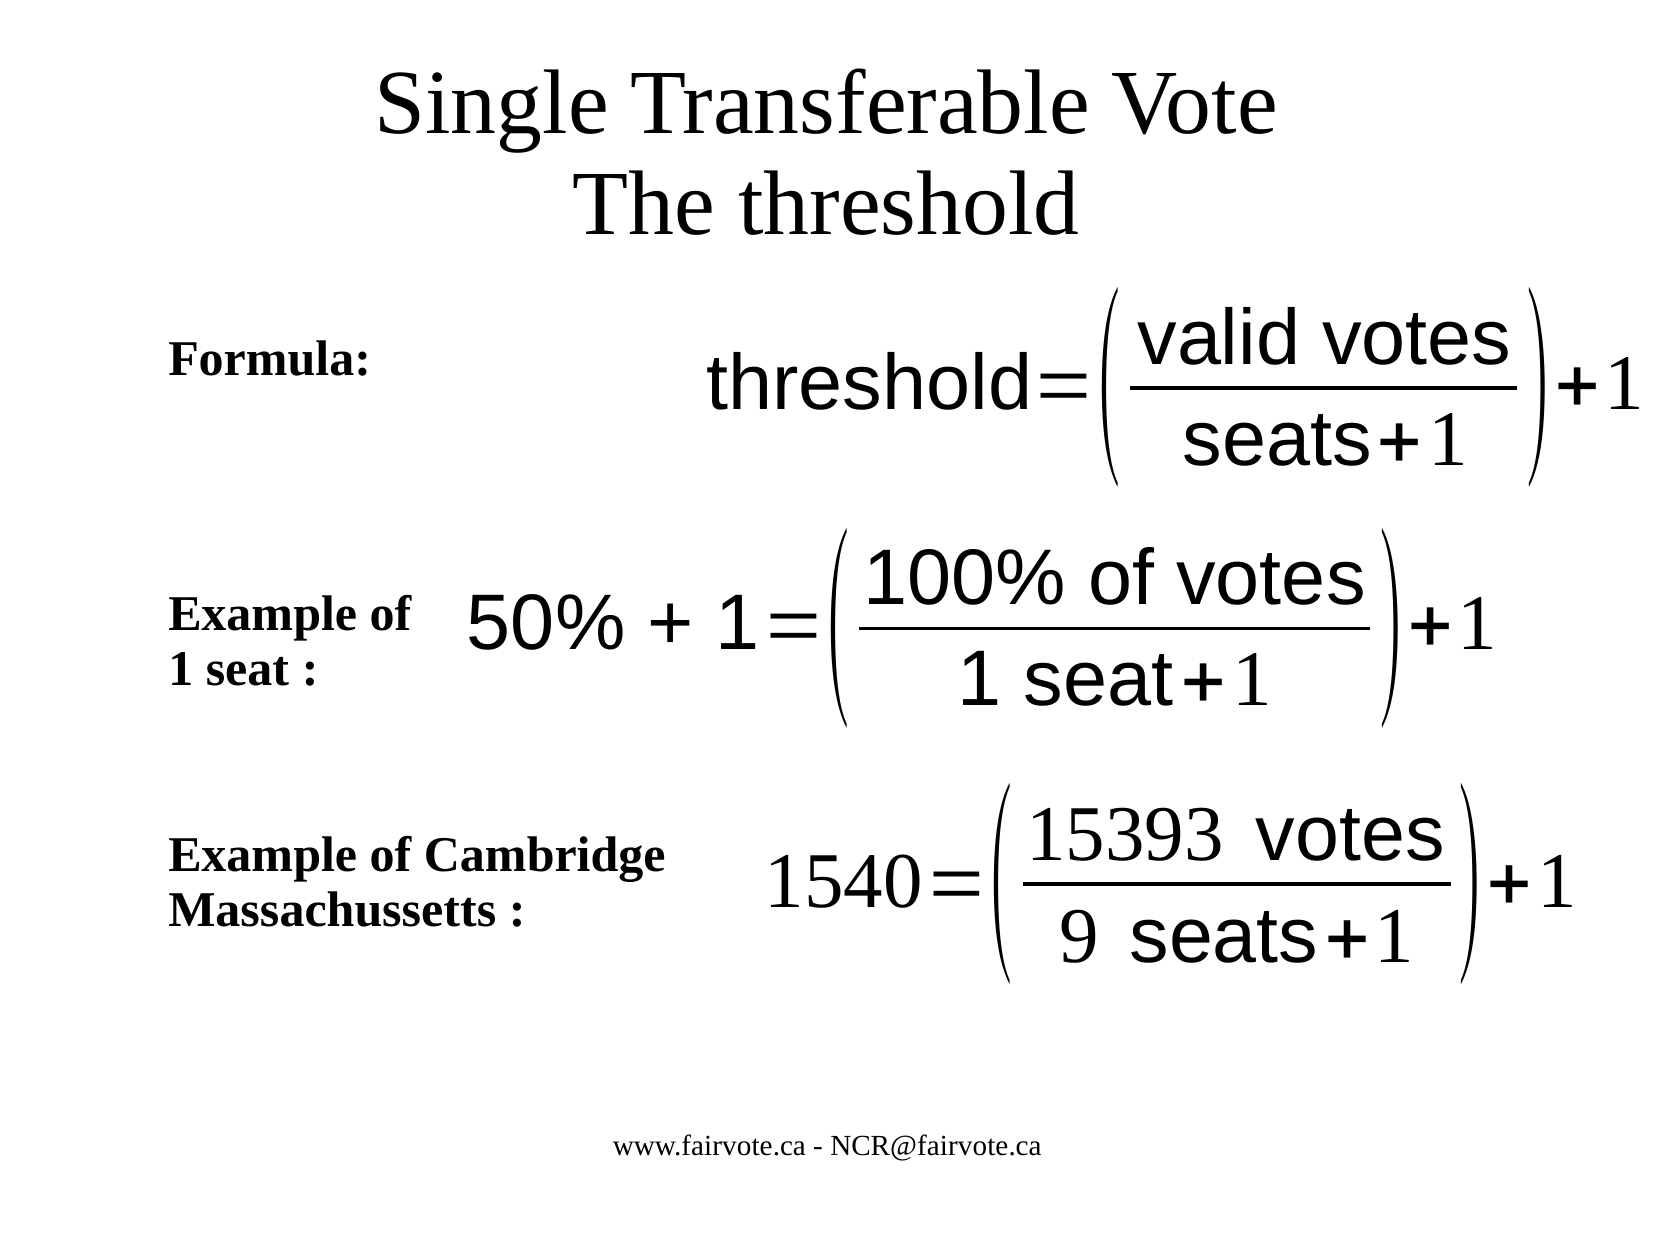

# Single Transferable Vote The threshold
Formula:
Example of 1 seat :
Example of Cambridge Massachussetts :
www.fairvote.ca - NCR@fairvote.ca